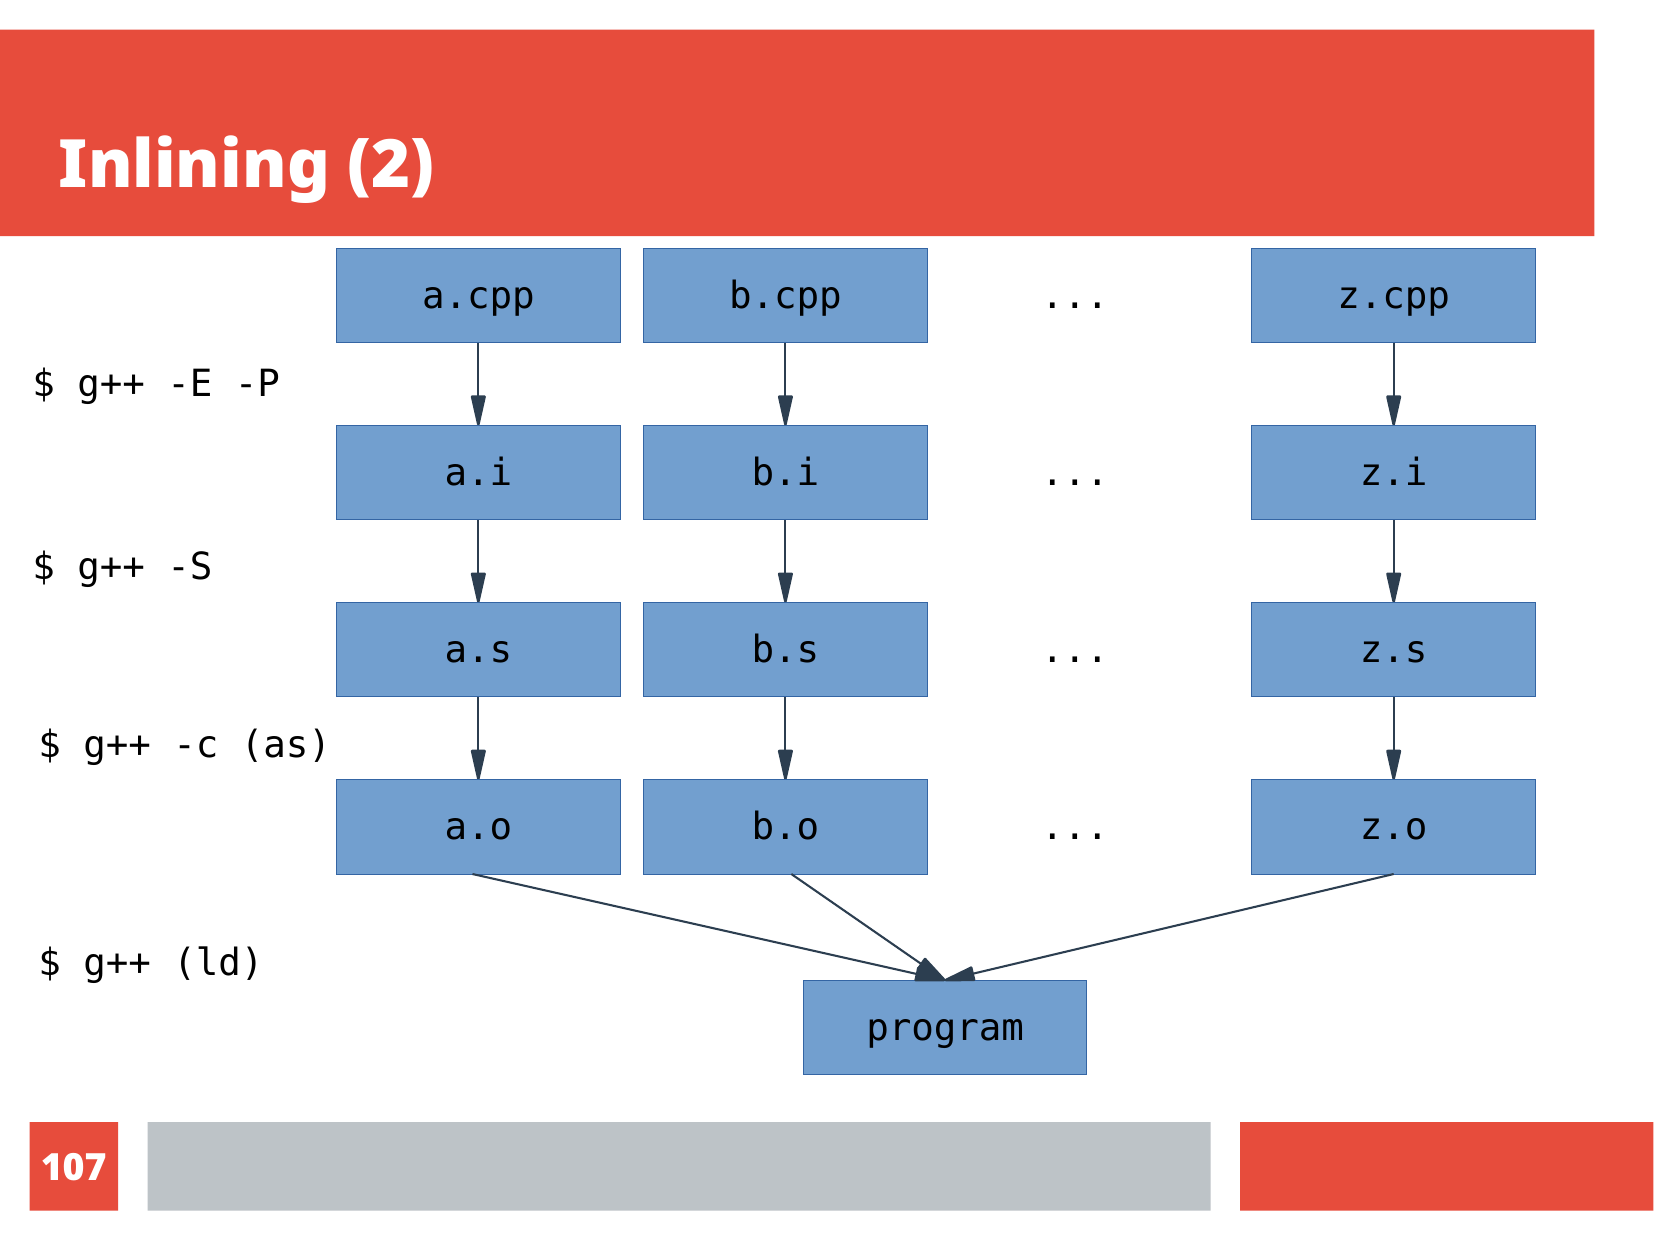

# Inlining (2)
a.cpp
b.cpp
...
z.cpp
$ g++ -E -P
a.i
b.i
...
z.i
$ g++ -S
a.s
b.s
...
z.s
$ g++ -c (as)
a.o
b.o
...
z.o
$ g++ (ld)
program
107